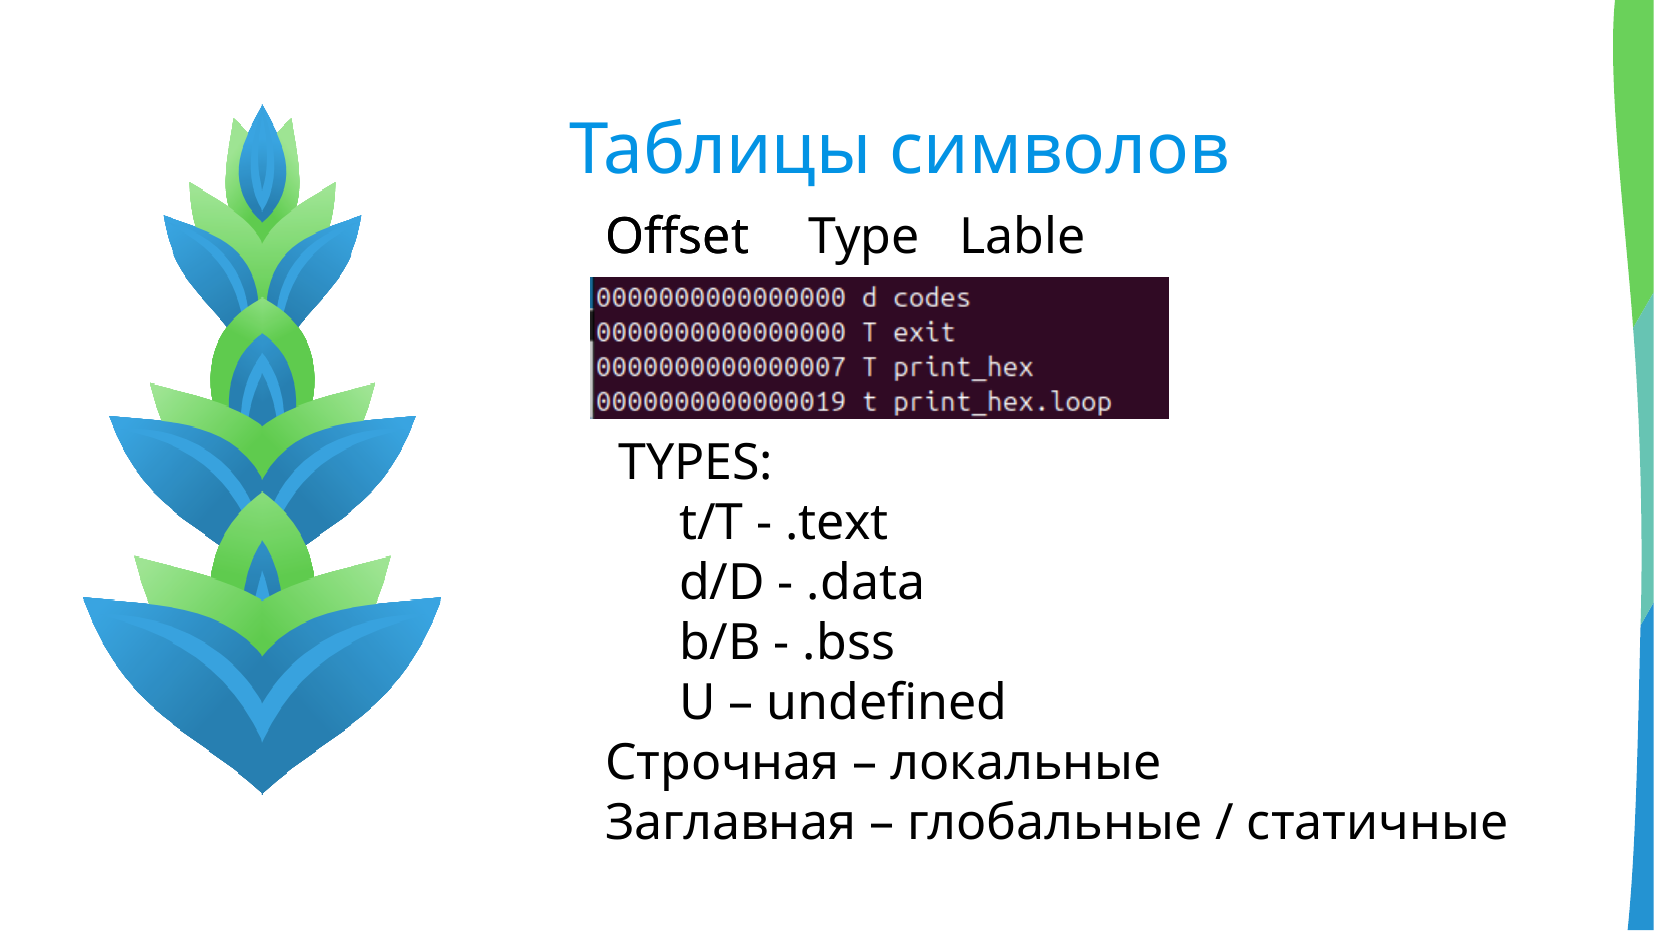

Таблицы символов
Offset
Offset
Type
Lable
 TYPES:
	t/T - .text
	d/D - .data
	b/B - .bss
	U – undefined
Строчная – локальные
Заглавная – глобальные / статичные